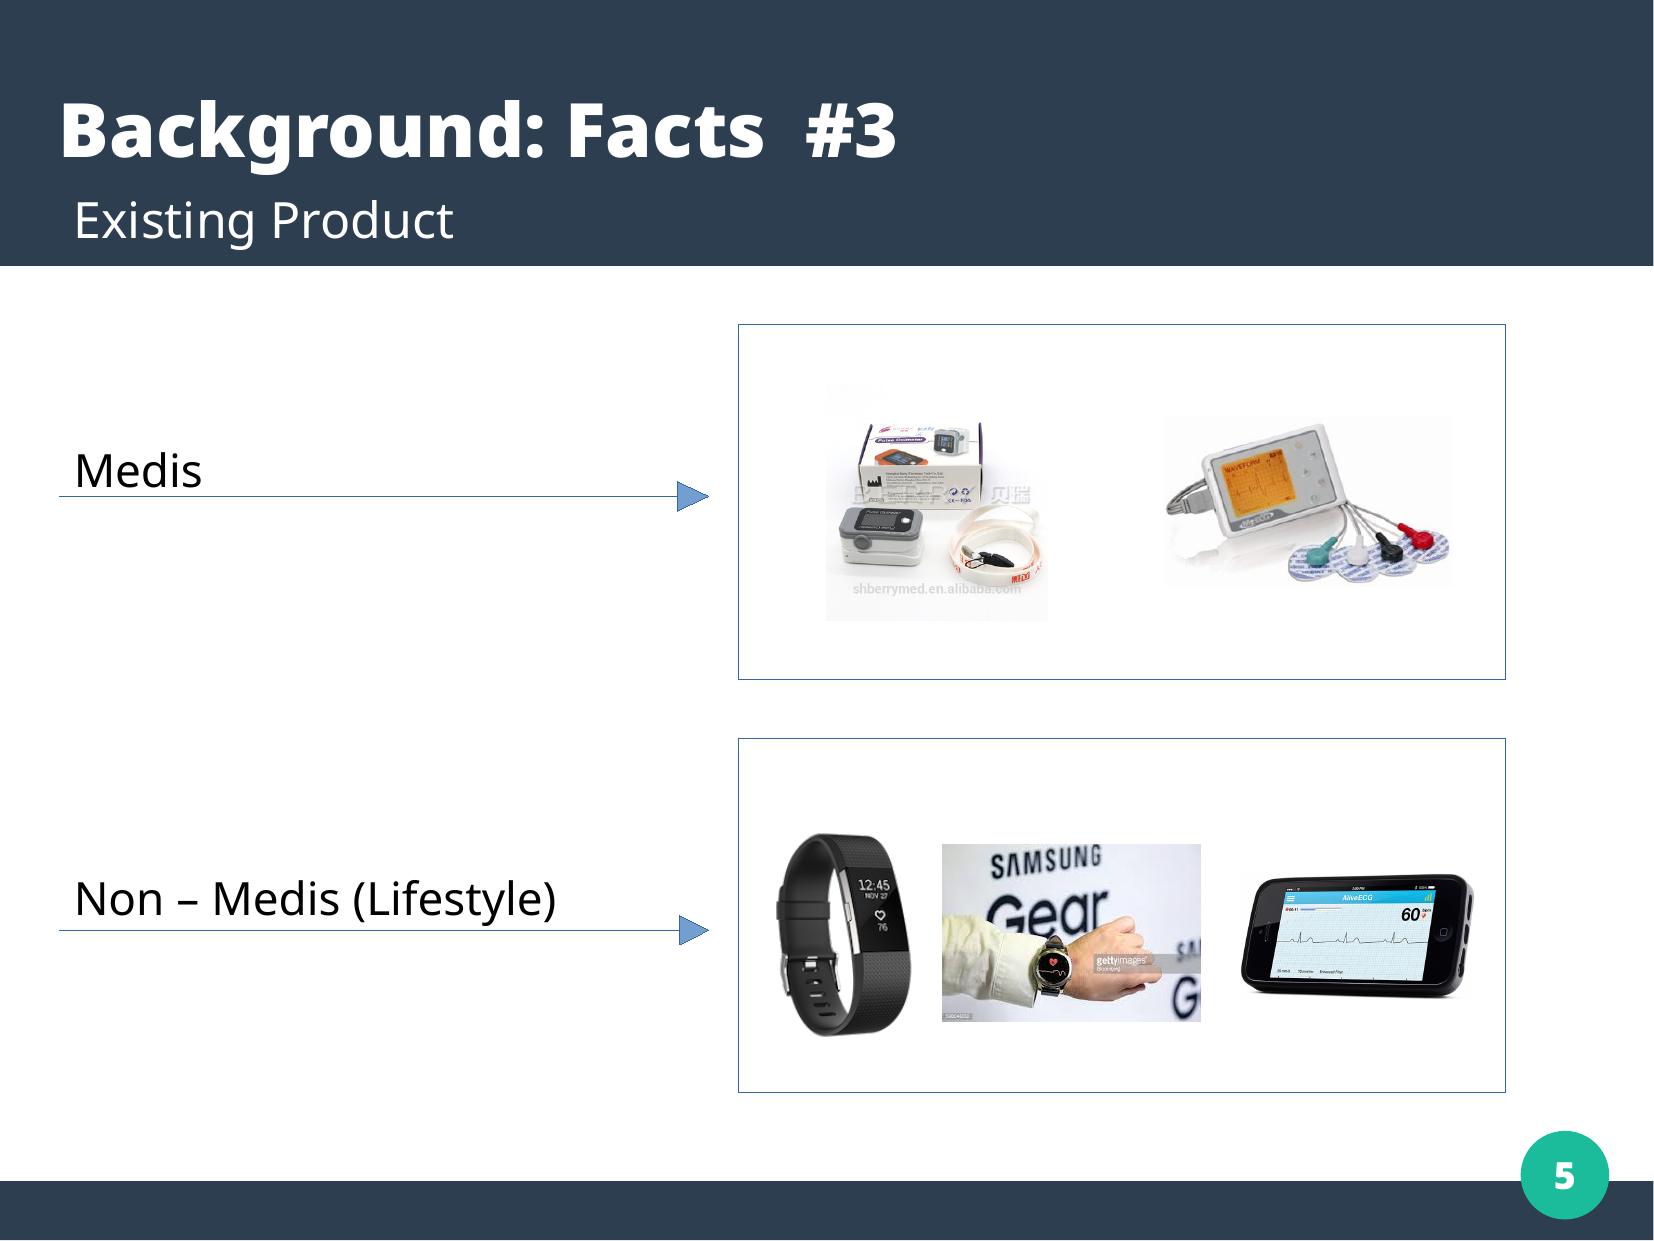

# Background: Facts #3
Existing Product
Medis
Non – Medis (Lifestyle)
5